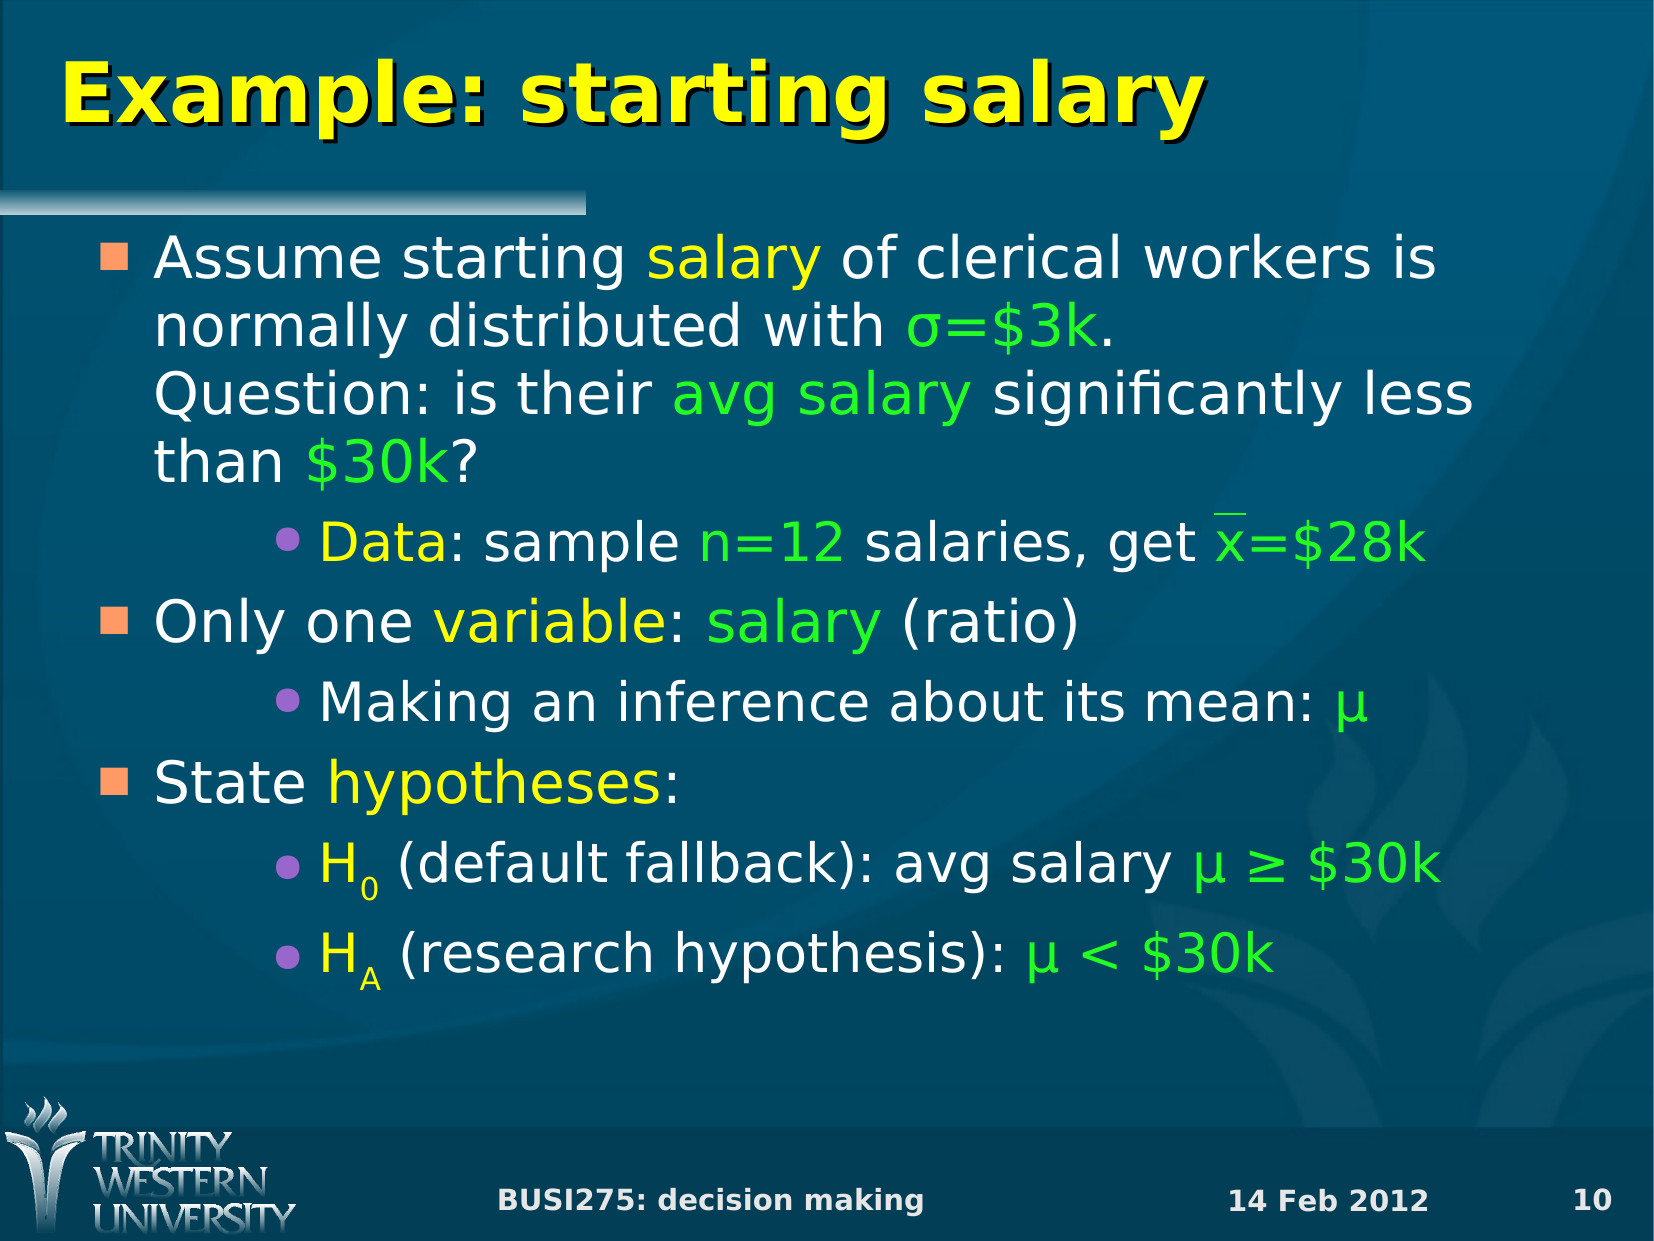

# Example: starting salary
Assume starting salary of clerical workers is normally distributed with σ=$3k.
Question: is their avg salary significantly less than $30k?
Data: sample n=12 salaries, get x=$28k
Only one variable: salary (ratio)
Making an inference about its mean: μ
State hypotheses:
H0 (default fallback): avg salary μ ≥ $30k
HA (research hypothesis): μ < $30k
BUSI275: decision making
14 Feb 2012
10